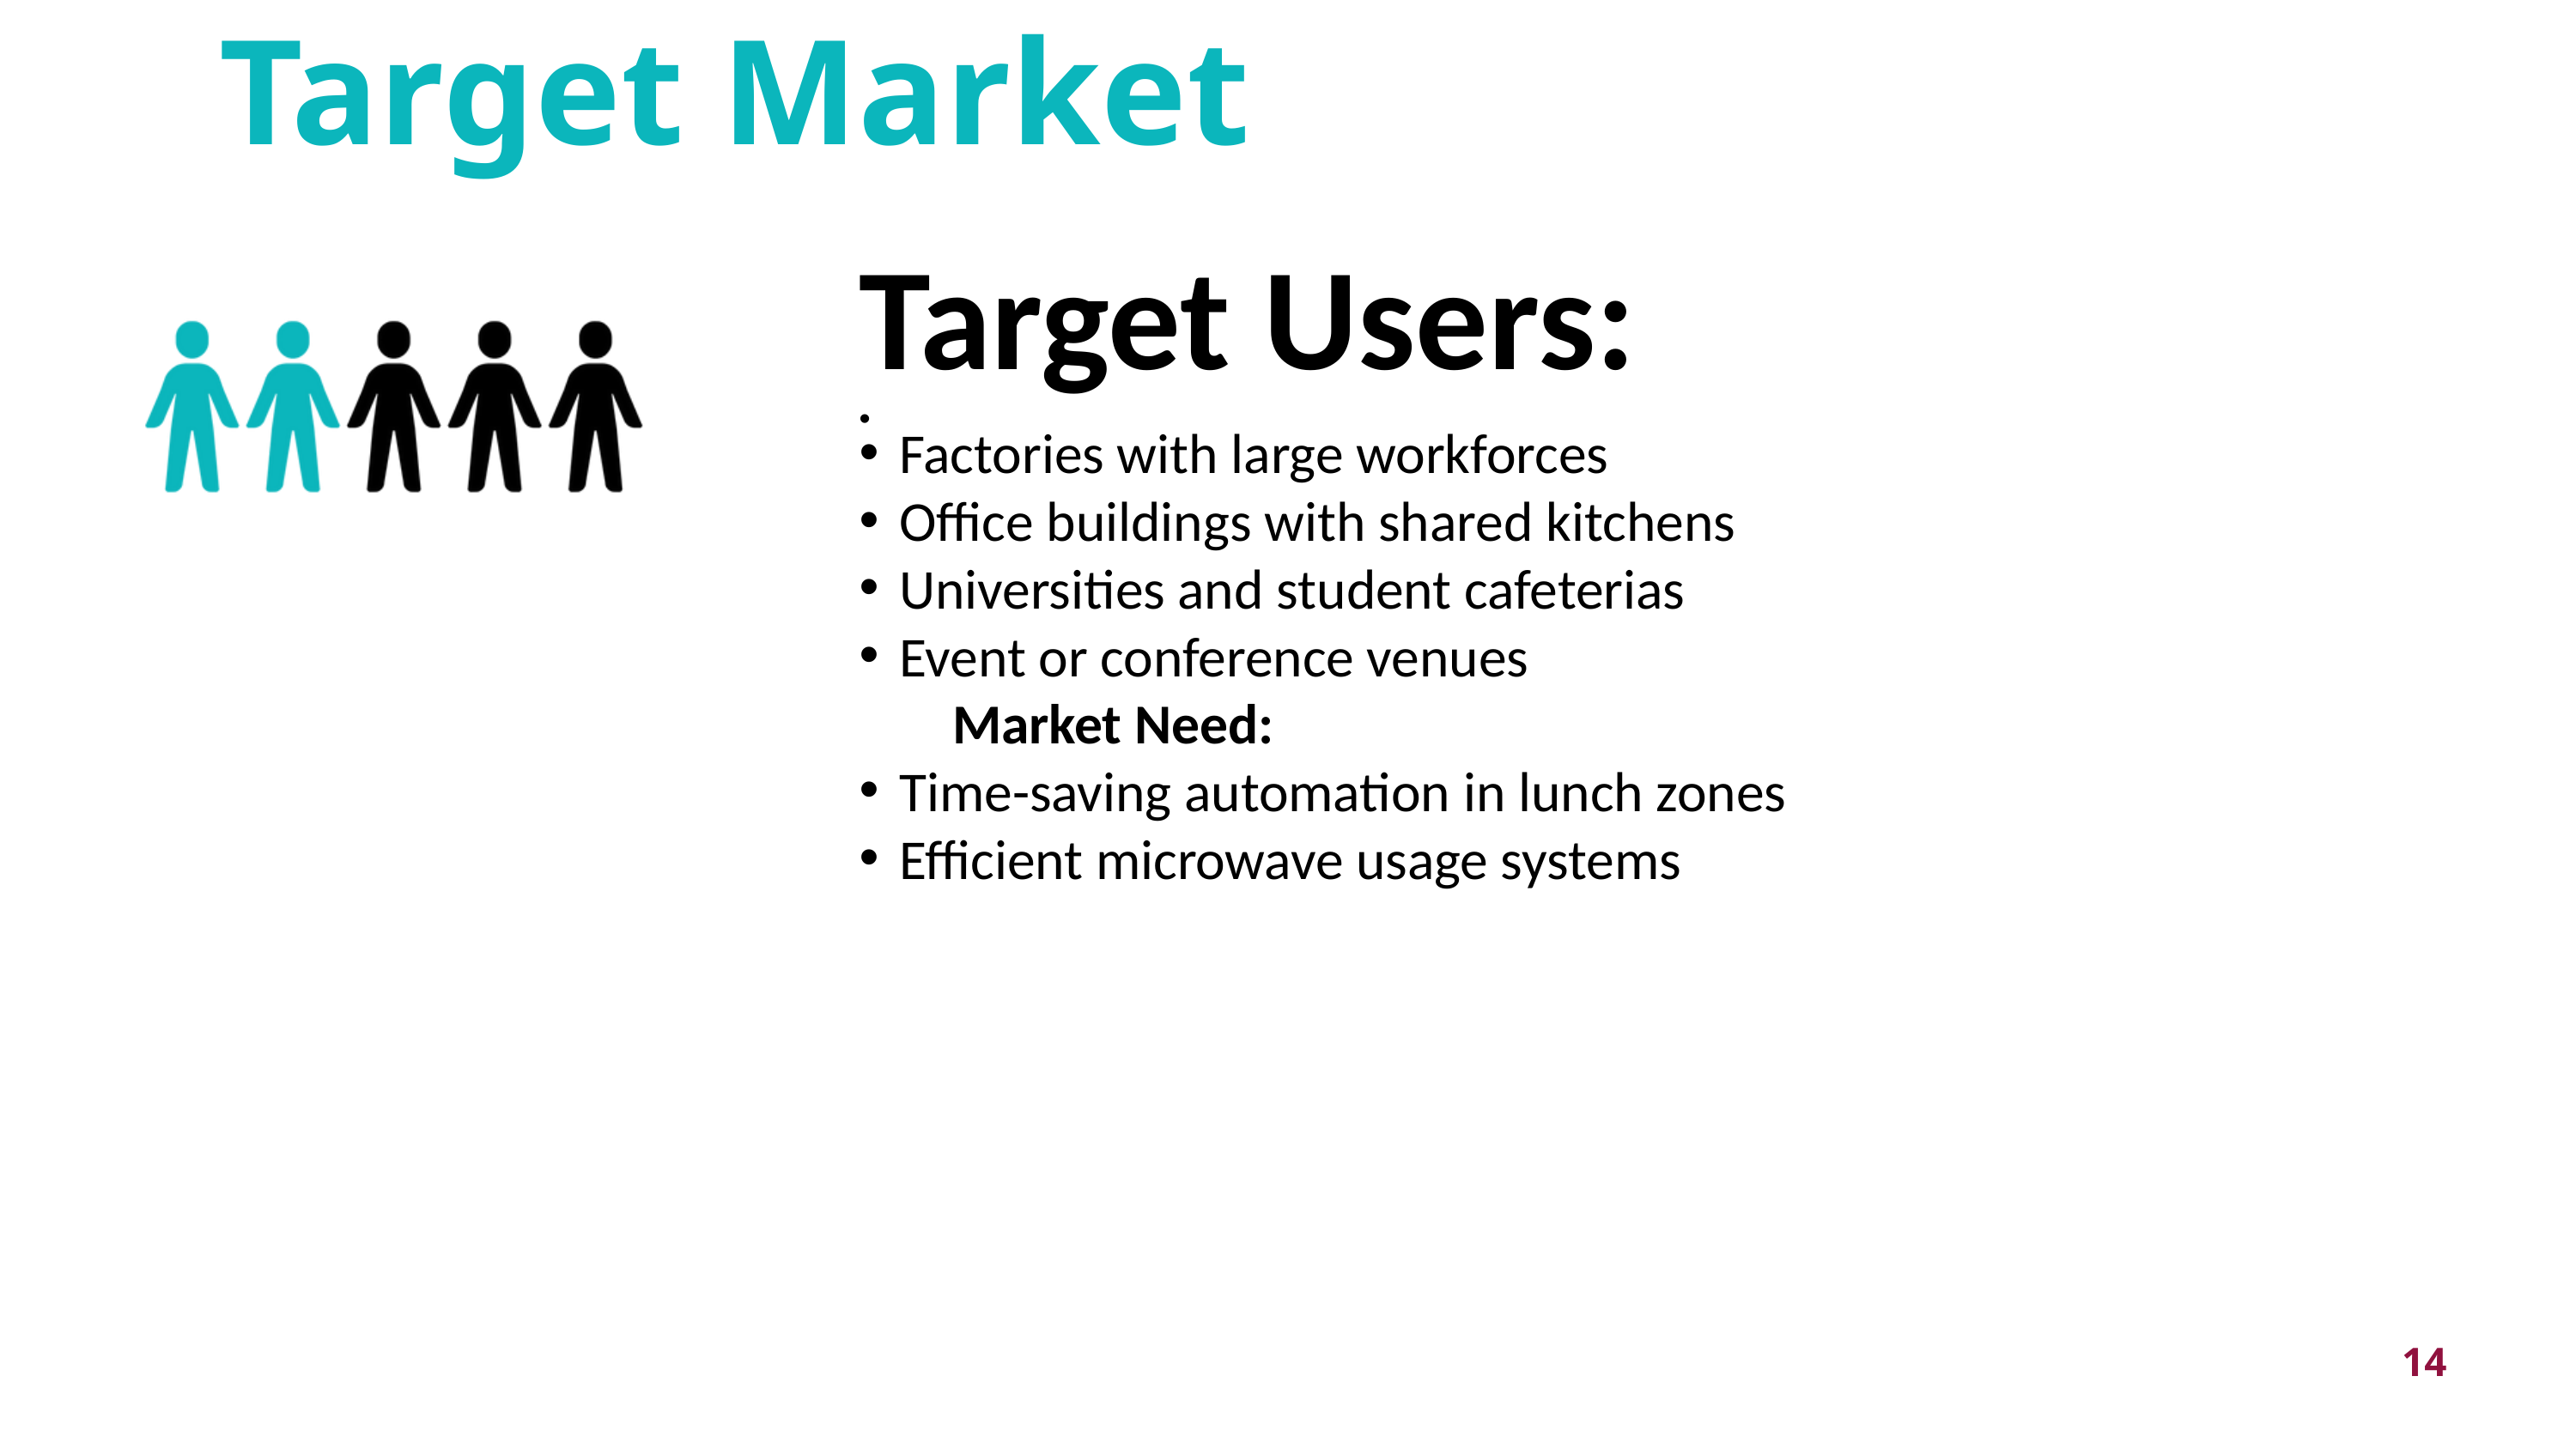

Target Market
Target Users:
Factories with large workforces
Office buildings with shared kitchens
Universities and student cafeterias
Event or conference venues
 Market Need:
Time-saving automation in lunch zones
Efficient microwave usage systems
14